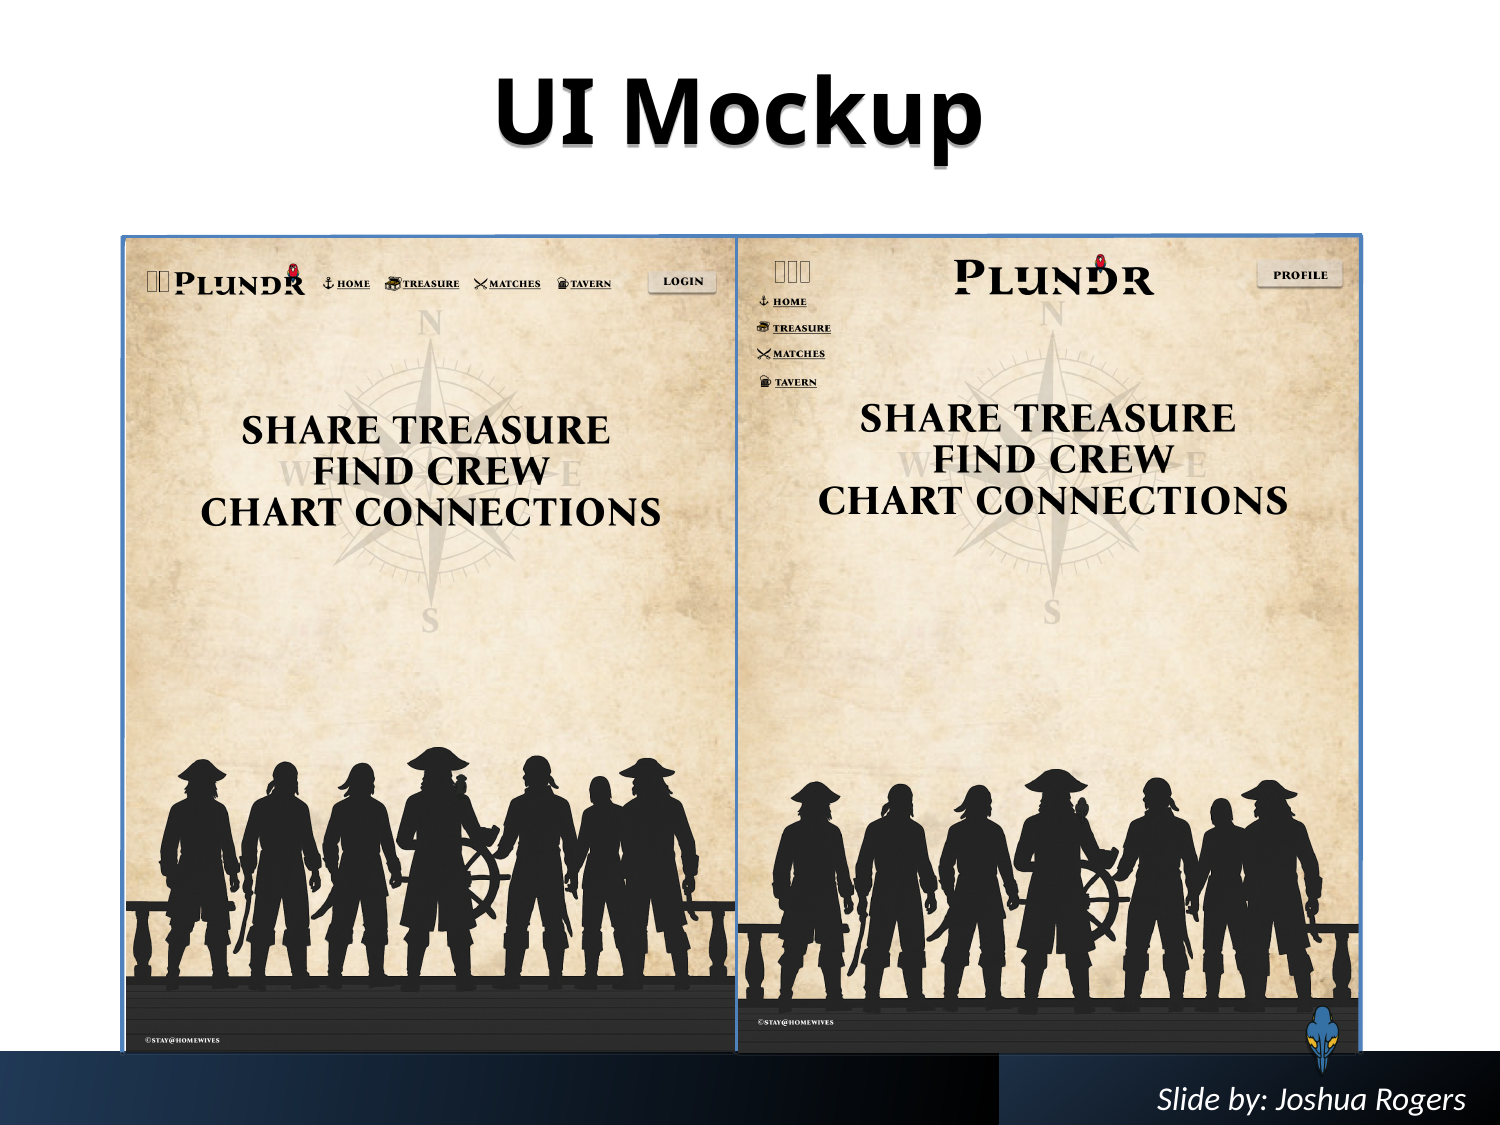

# UI Mockup
Slide by: Joshua Rogers